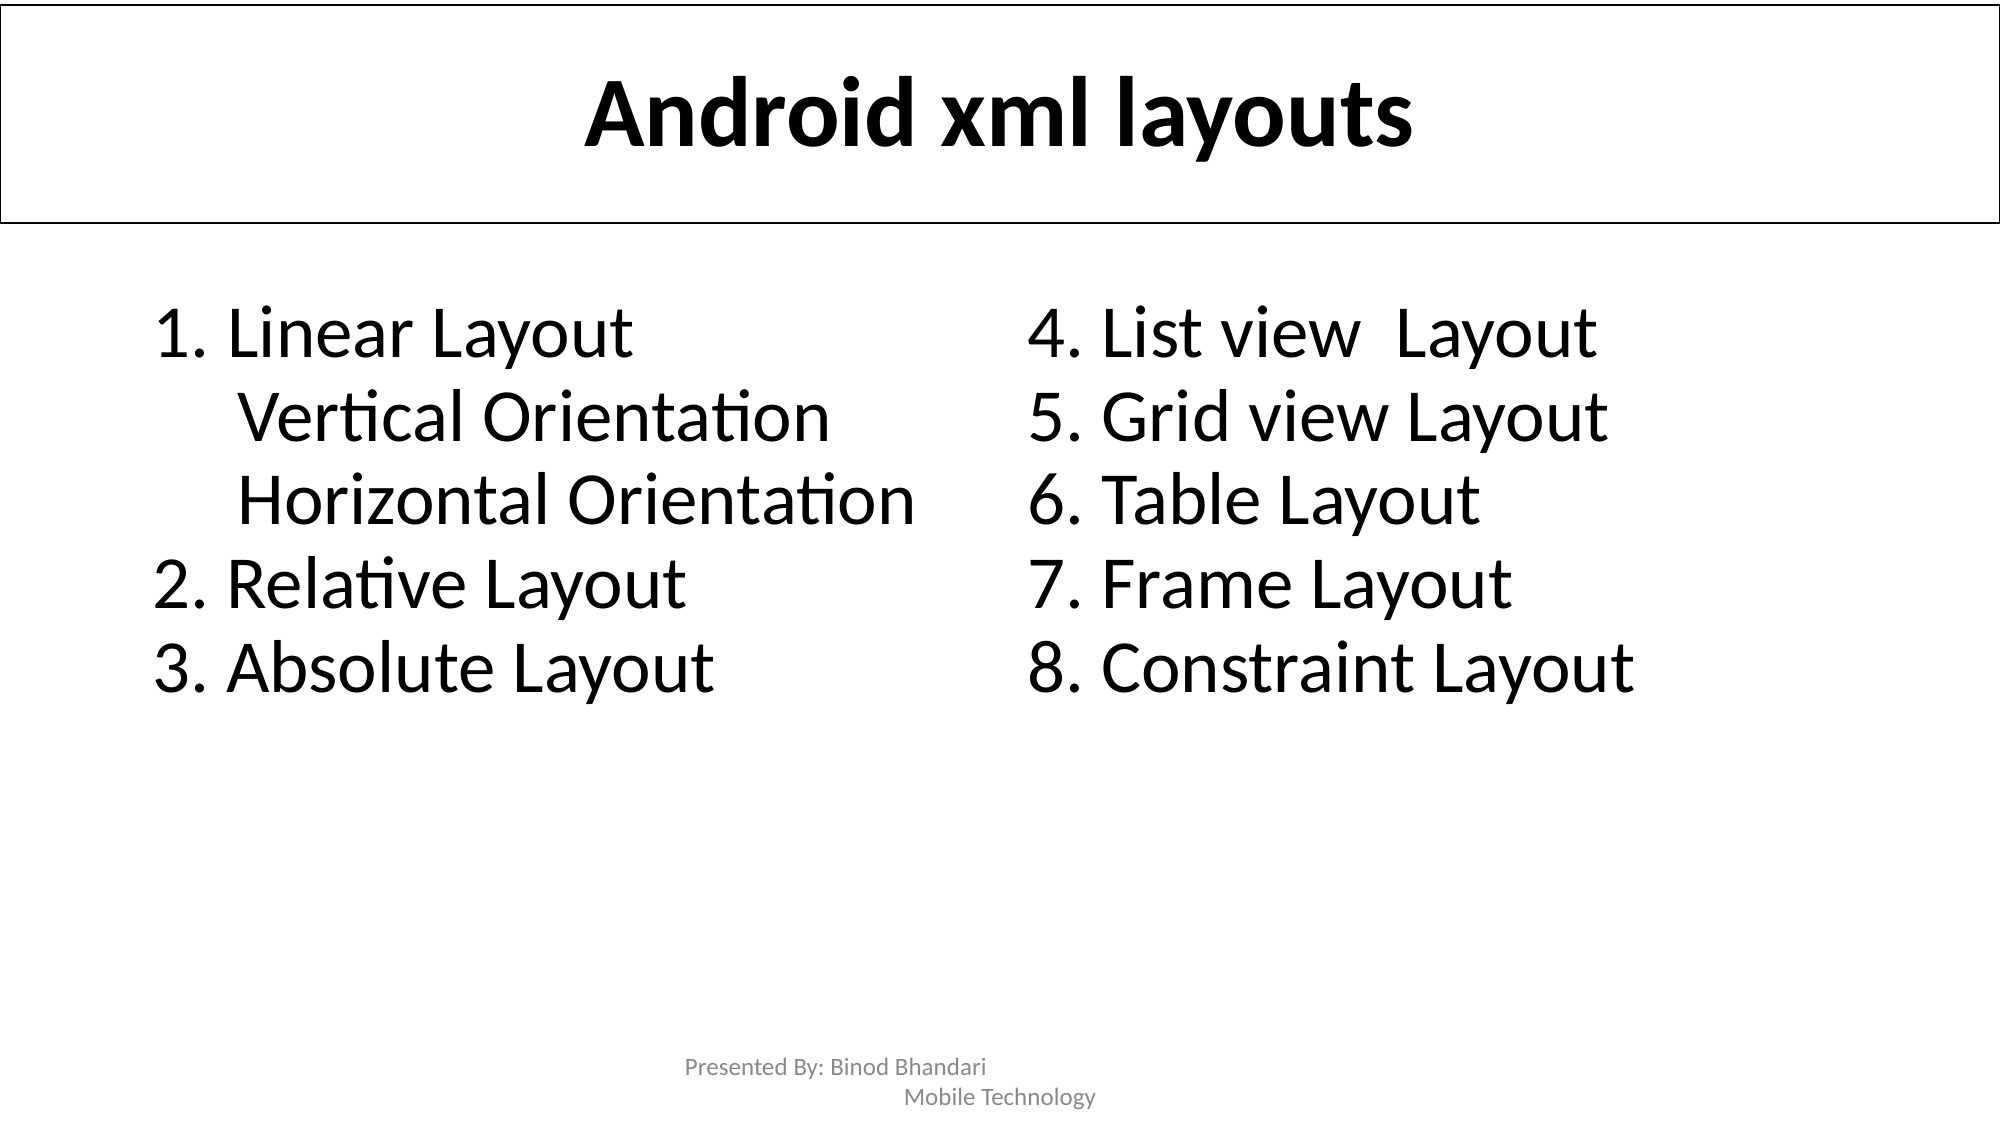

# Android xml layouts
Linear Layout
 Vertical Orientation
 Horizontal Orientation
2. Relative Layout
3. Absolute Layout
4. List view Layout
5. Grid view Layout
6. Table Layout
7. Frame Layout
8. Constraint Layout
Presented By: Binod Bhandari Mobile Technology